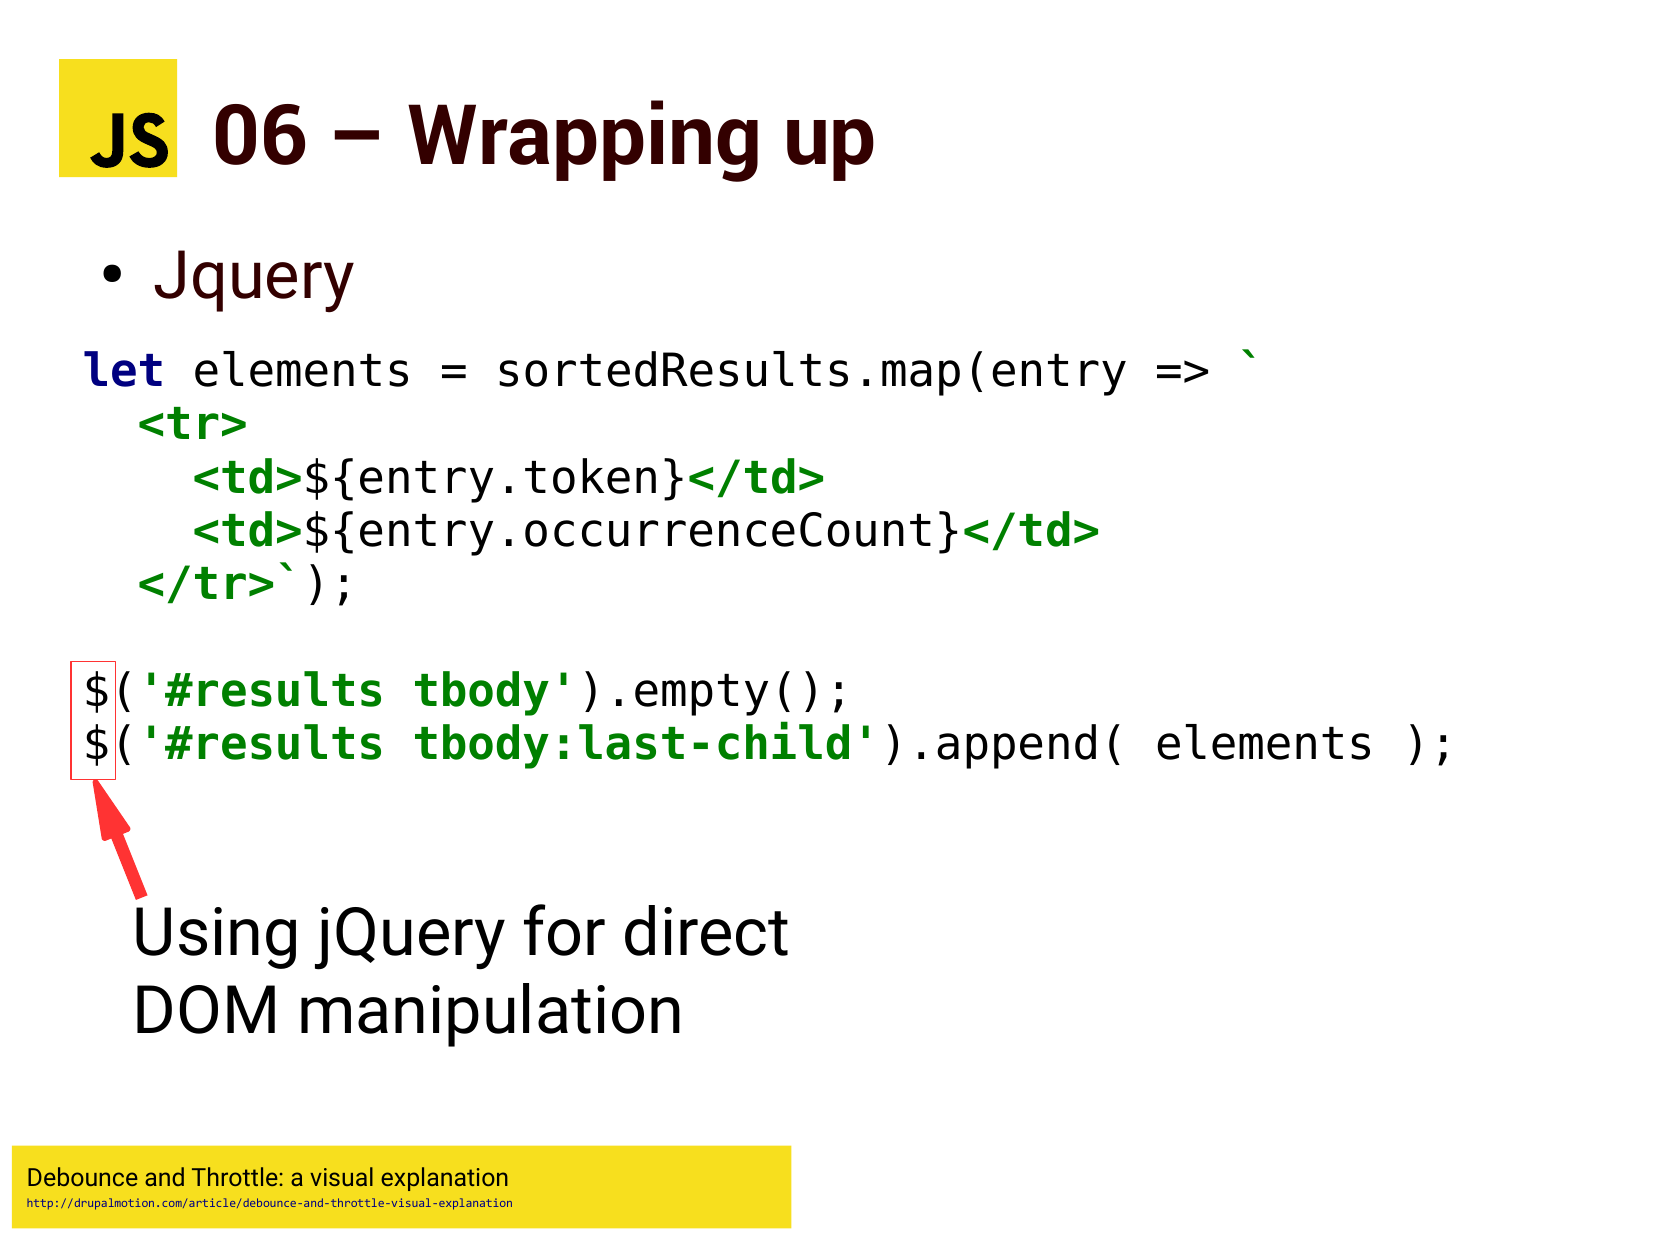

# 06 – Wrapping up
Jquery
let elements = sortedResults.map(entry => `
 <tr>
 <td>${entry.token}</td>
 <td>${entry.occurrenceCount}</td>
 </tr>`);
$('#results tbody').empty();
$('#results tbody:last-child').append( elements );
Using jQuery for direct DOM manipulation
Debounce and Throttle: a visual explanation
http://drupalmotion.com/article/debounce-and-throttle-visual-explanation